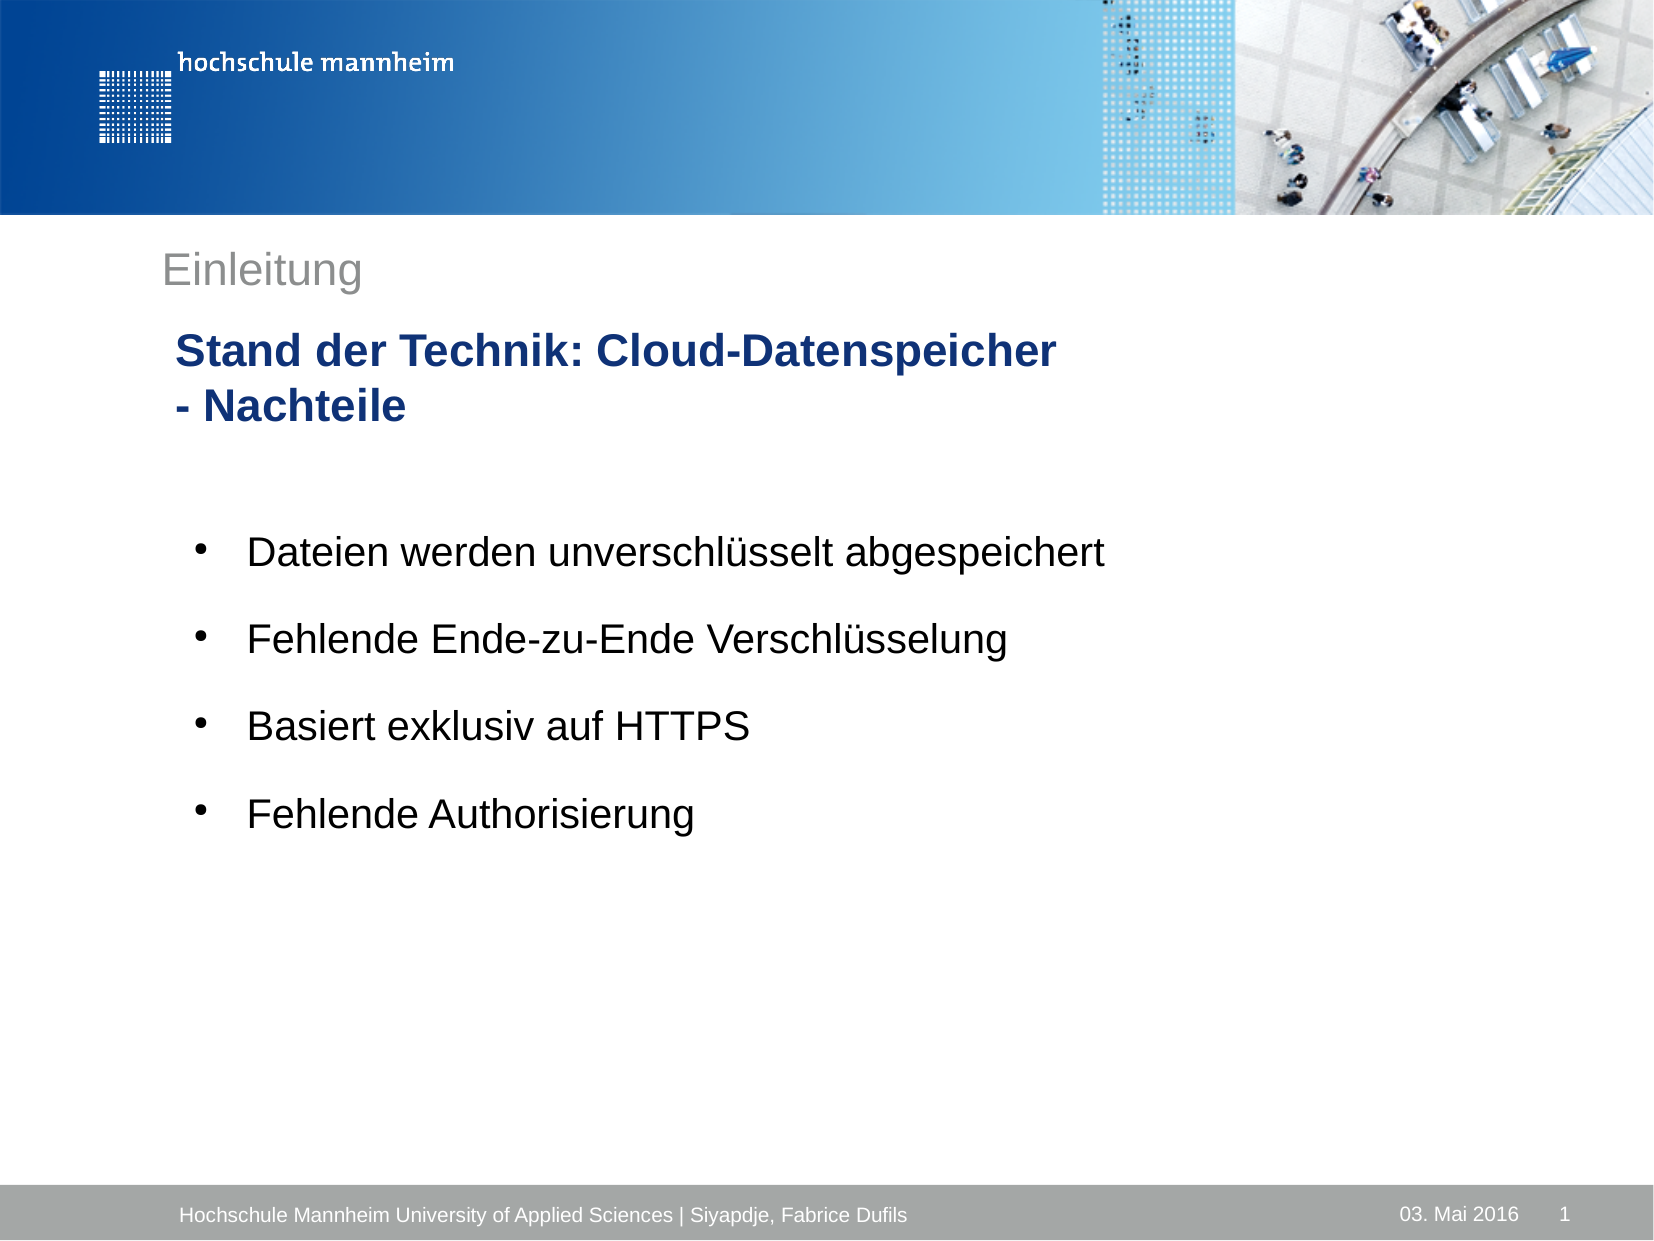

Einleitung
# Stand der Technik: Cloud-Datenspeicher - Nachteile
Dateien werden unverschlüsselt abgespeichert
Fehlende Ende-zu-Ende Verschlüsselung
Basiert exklusiv auf HTTPS
Fehlende Authorisierung
Hochschule Mannheim University of Applied Sciences | Siyapdje, Fabrice Dufils
03. Mai 2016 1